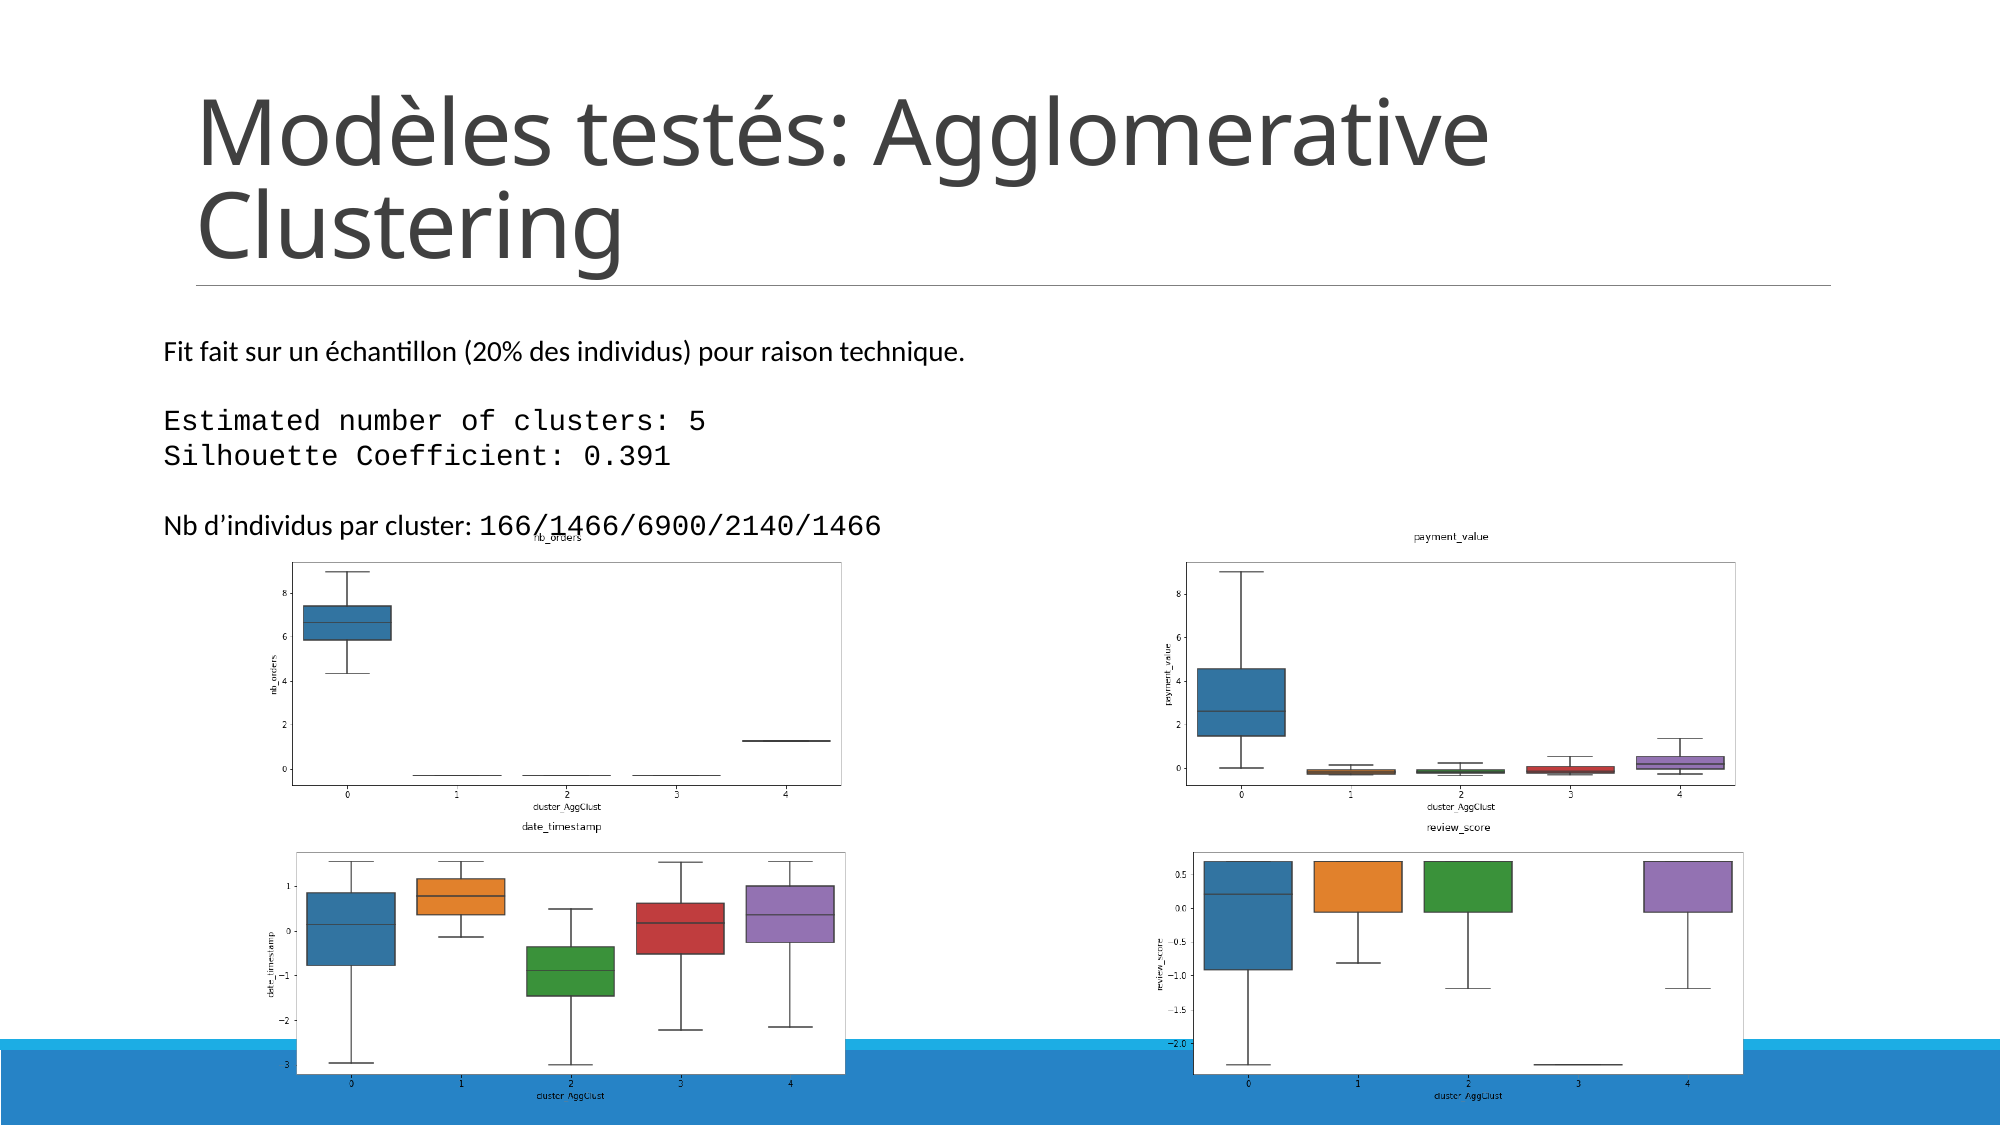

# Modèles testés: Agglomerative Clustering
Fit fait sur un échantillon (20% des individus) pour raison technique.
Estimated number of clusters: 5
Silhouette Coefficient: 0.391
Nb d’individus par cluster: 166/1466/6900/2140/1466